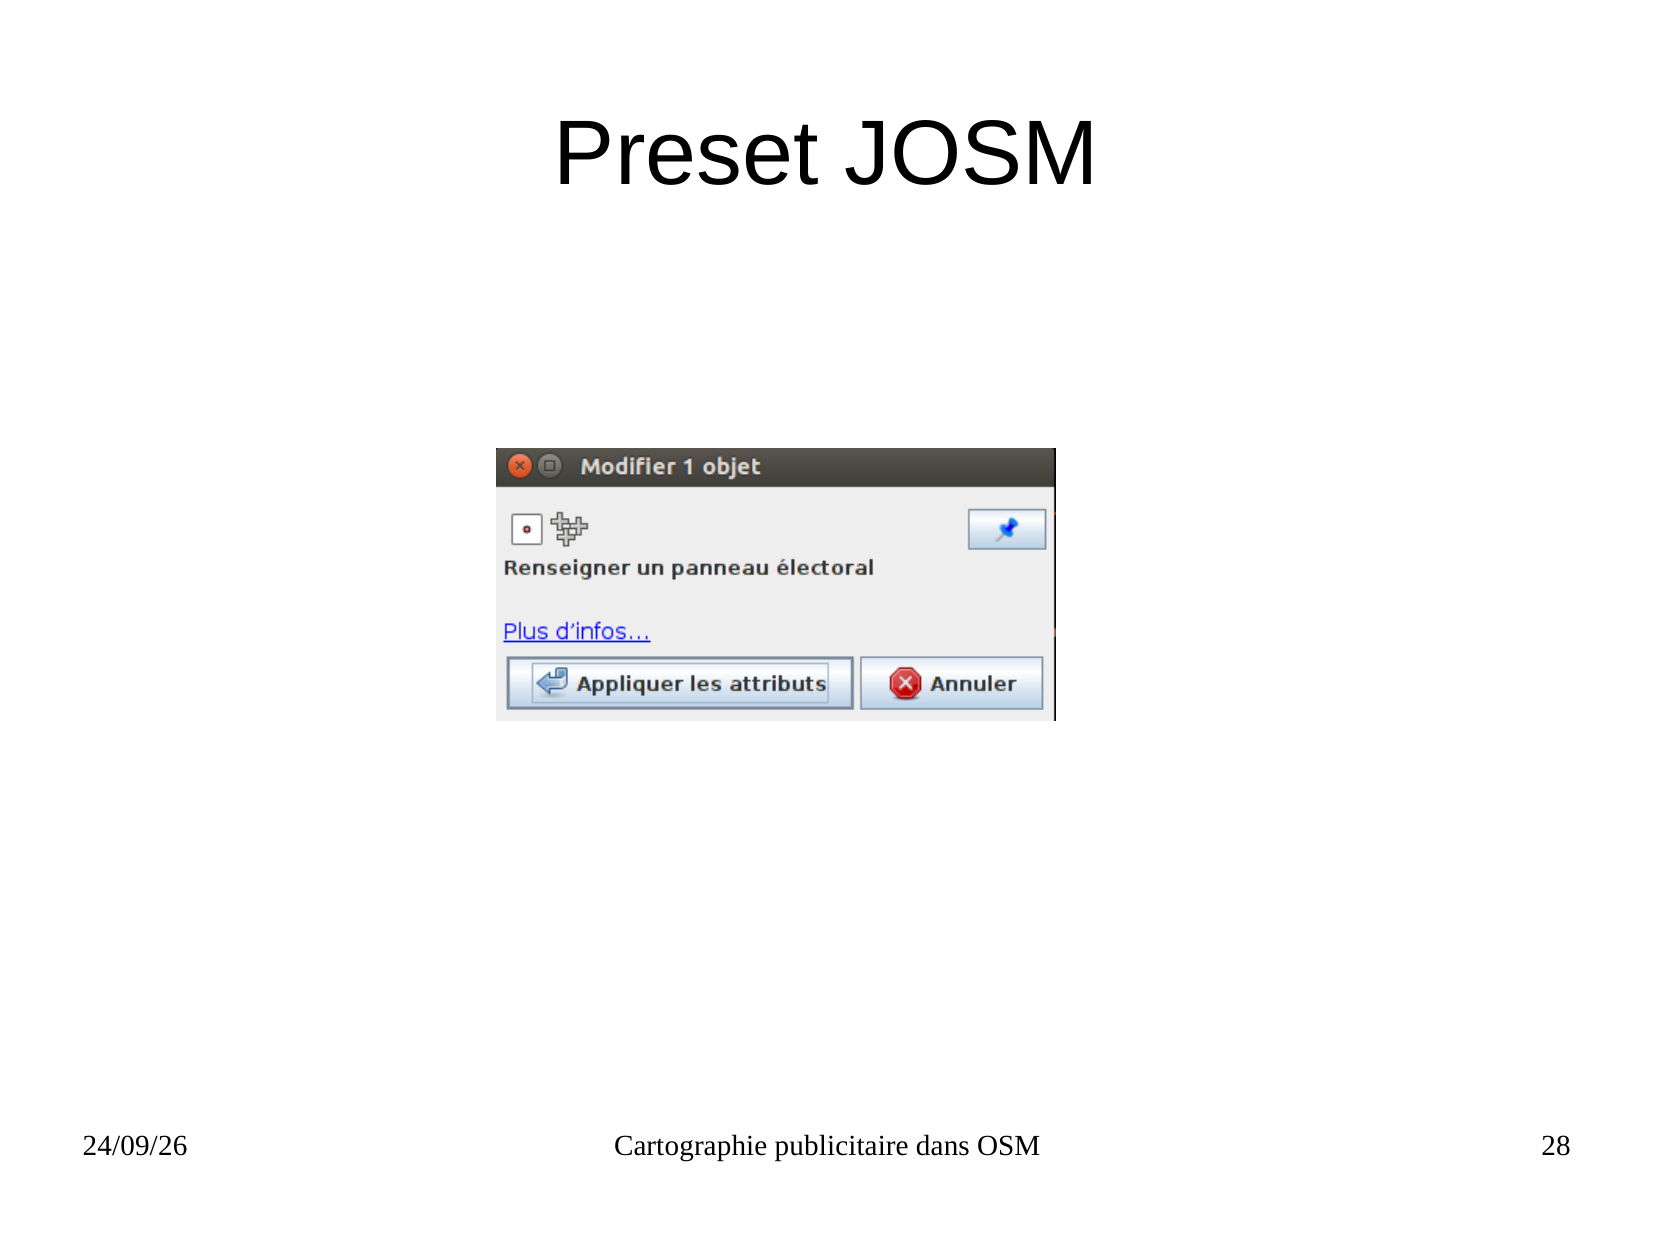

# Preset JOSM
Cartographie publicitaire dans OSM
28